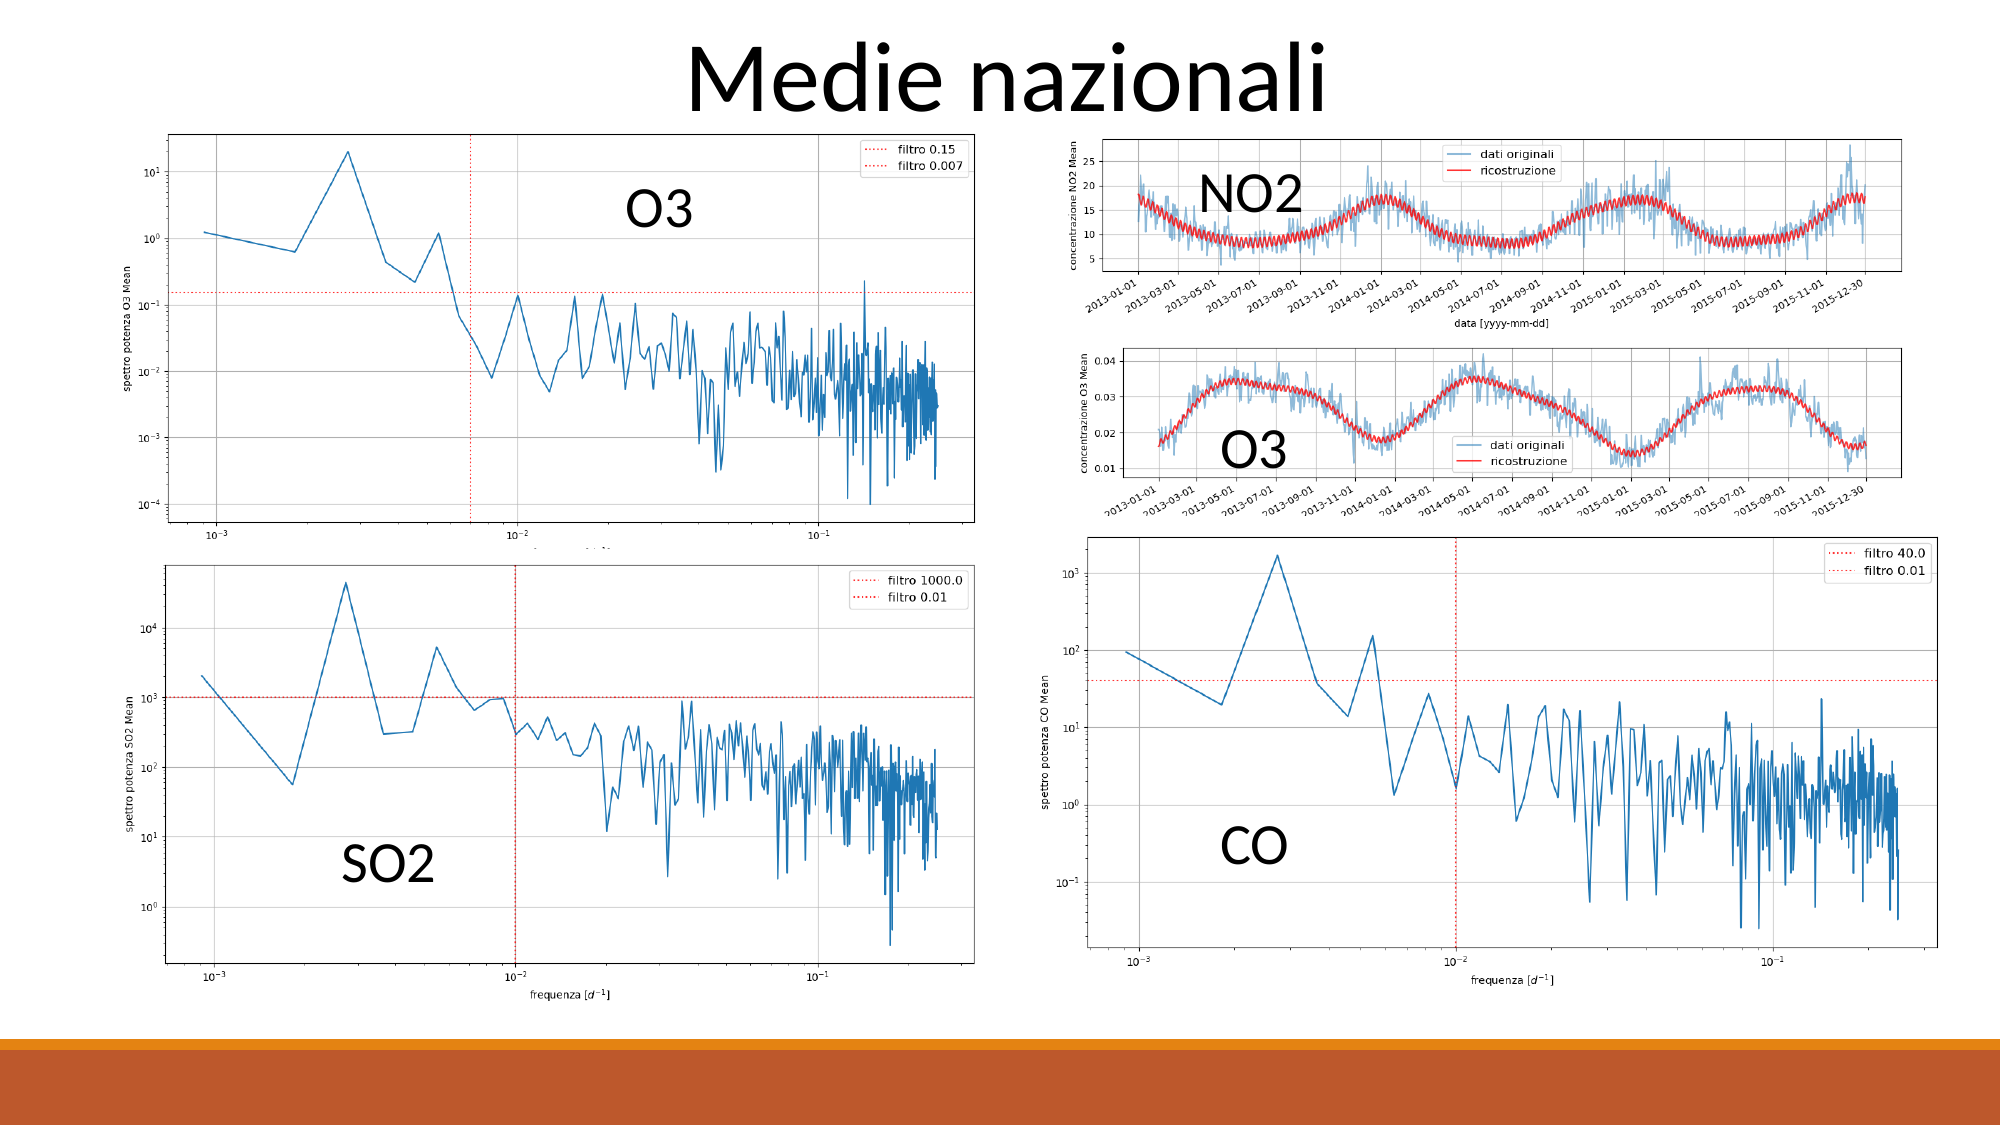

Medie nazionali
NO2
O3
O3
CO
SO2